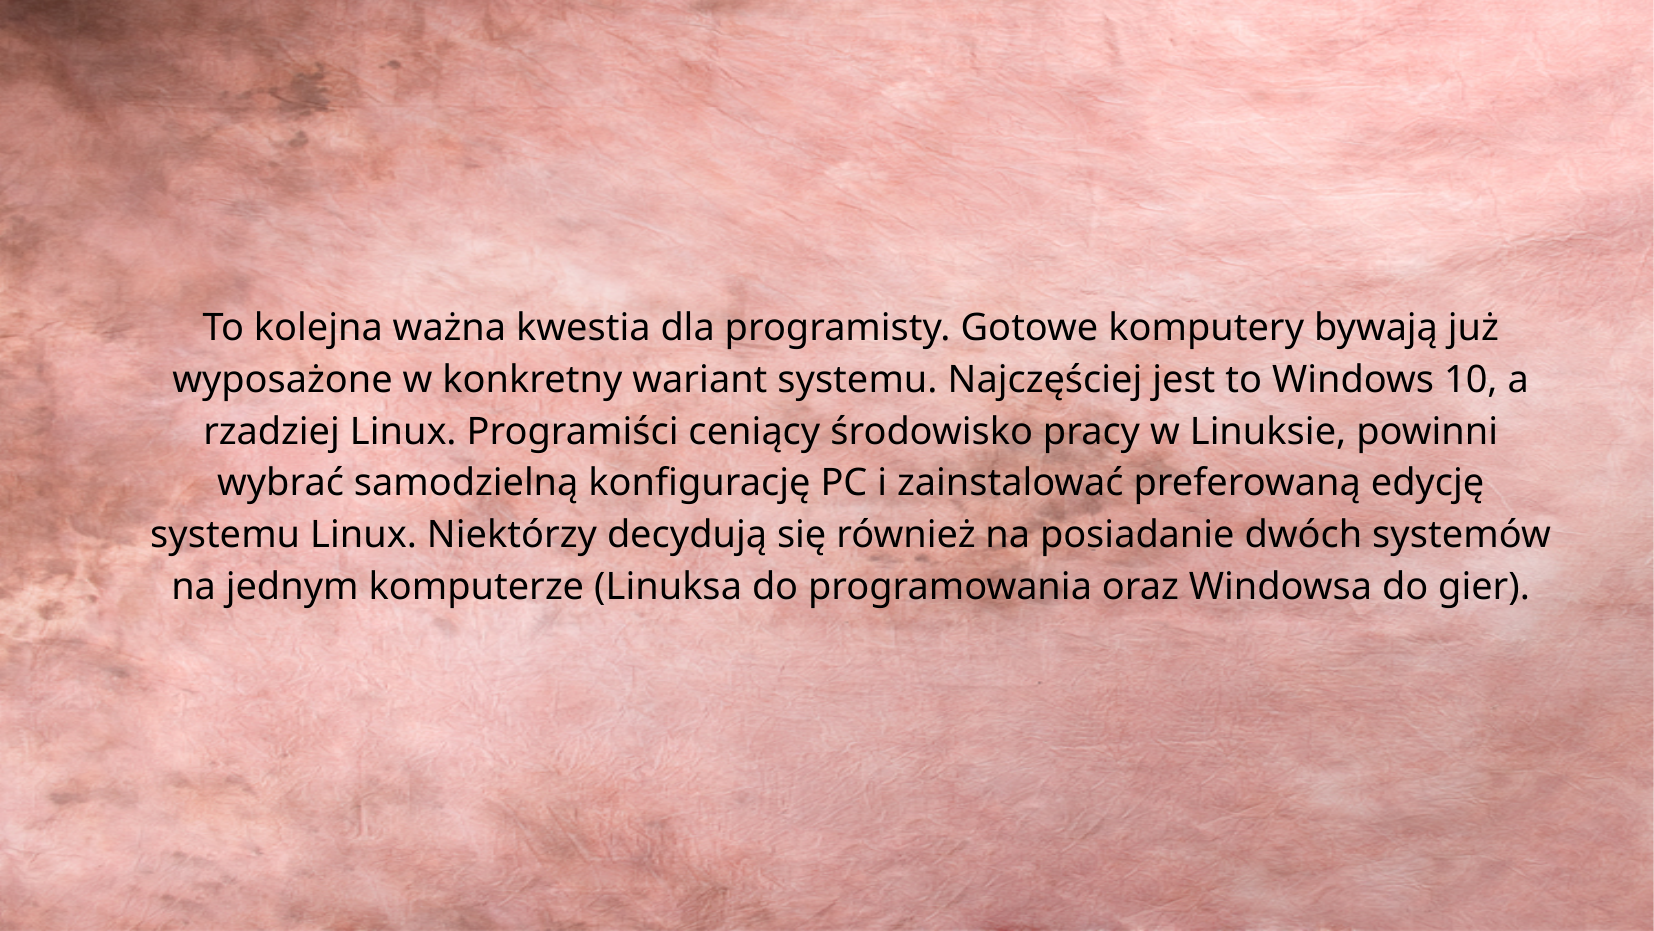

# To kolejna ważna kwestia dla programisty. Gotowe komputery bywają już wyposażone w konkretny wariant systemu. Najczęściej jest to Windows 10, a rzadziej Linux. Programiści ceniący środowisko pracy w Linuksie, powinni wybrać samodzielną konfigurację PC i zainstalować preferowaną edycję systemu Linux. Niektórzy decydują się również na posiadanie dwóch systemów na jednym komputerze (Linuksa do programowania oraz Windowsa do gier).